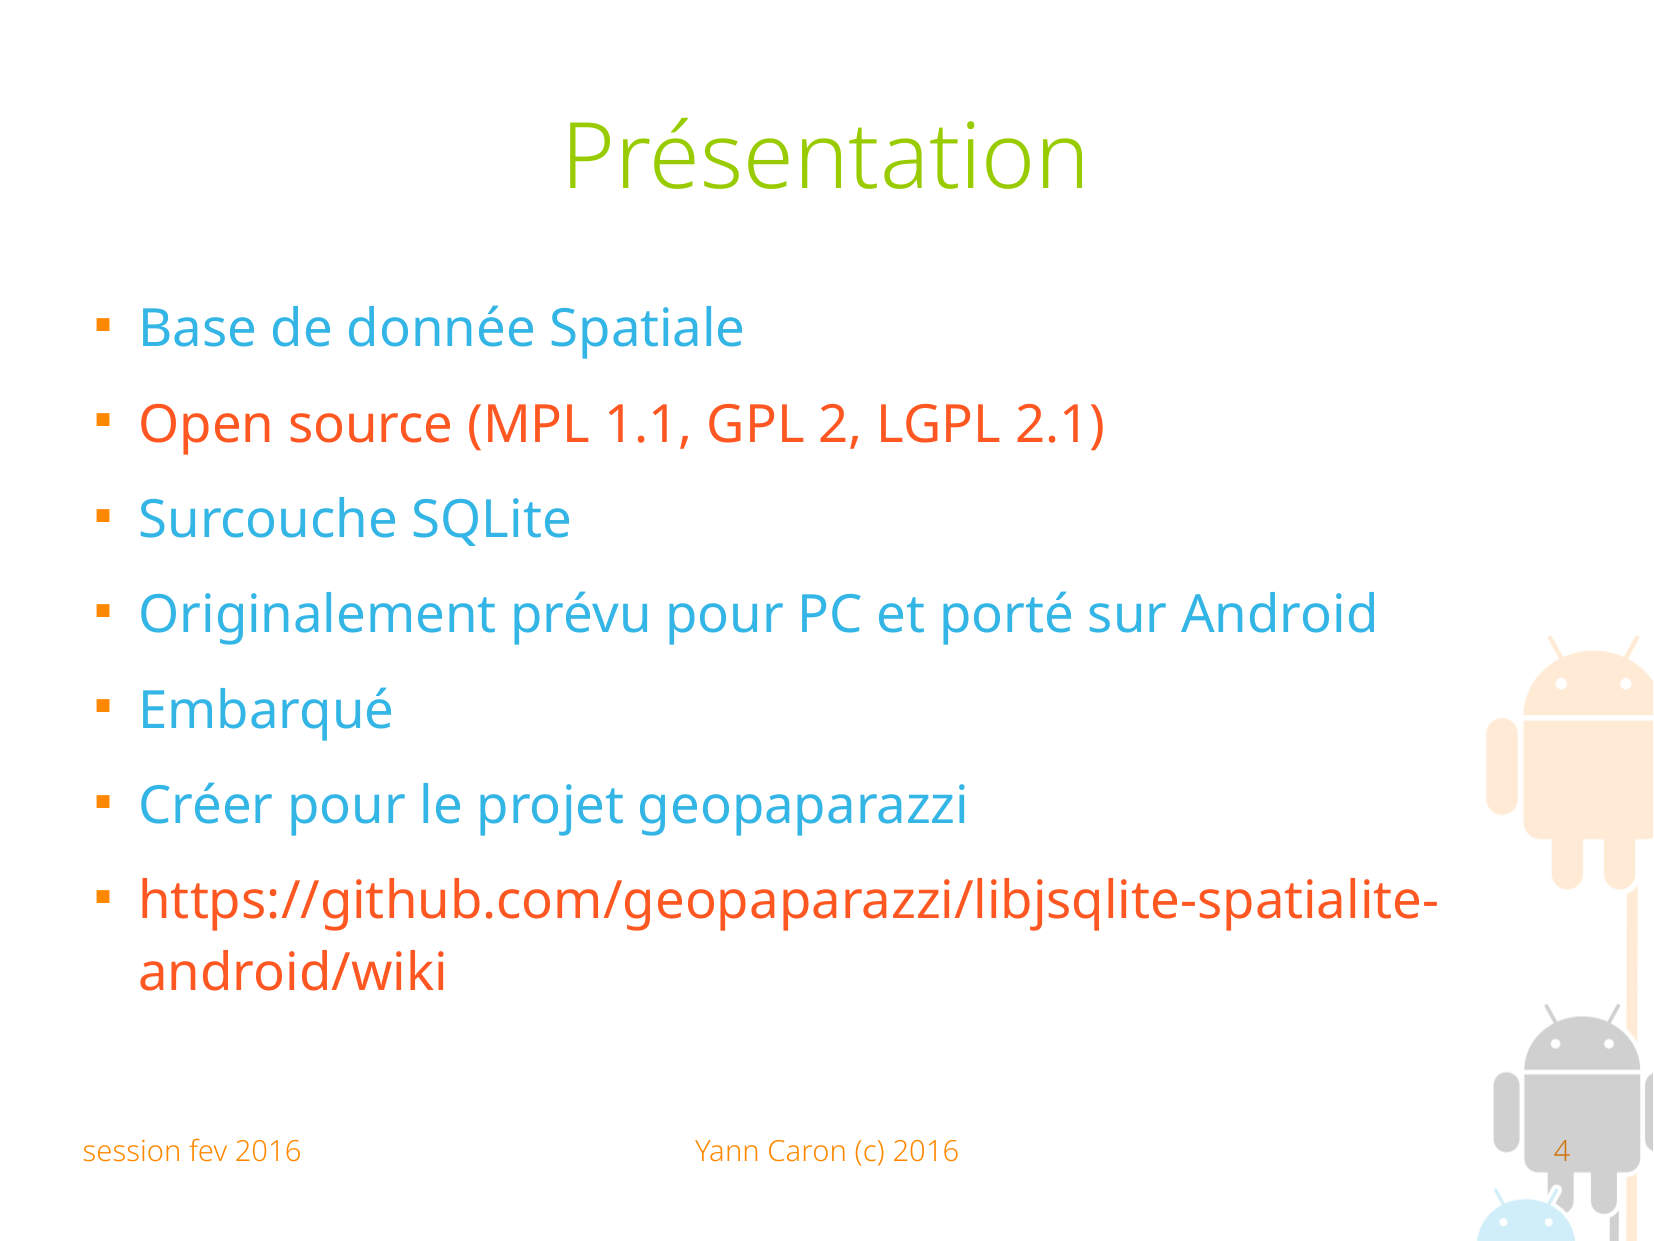

# Présentation
Base de donnée Spatiale
Open source (MPL 1.1, GPL 2, LGPL 2.1)
Surcouche SQLite
Originalement prévu pour PC et porté sur Android
Embarqué
Créer pour le projet geopaparazzi
https://github.com/geopaparazzi/libjsqlite-spatialite-android/wiki
session fev 2016
Yann Caron (c) 2016
4